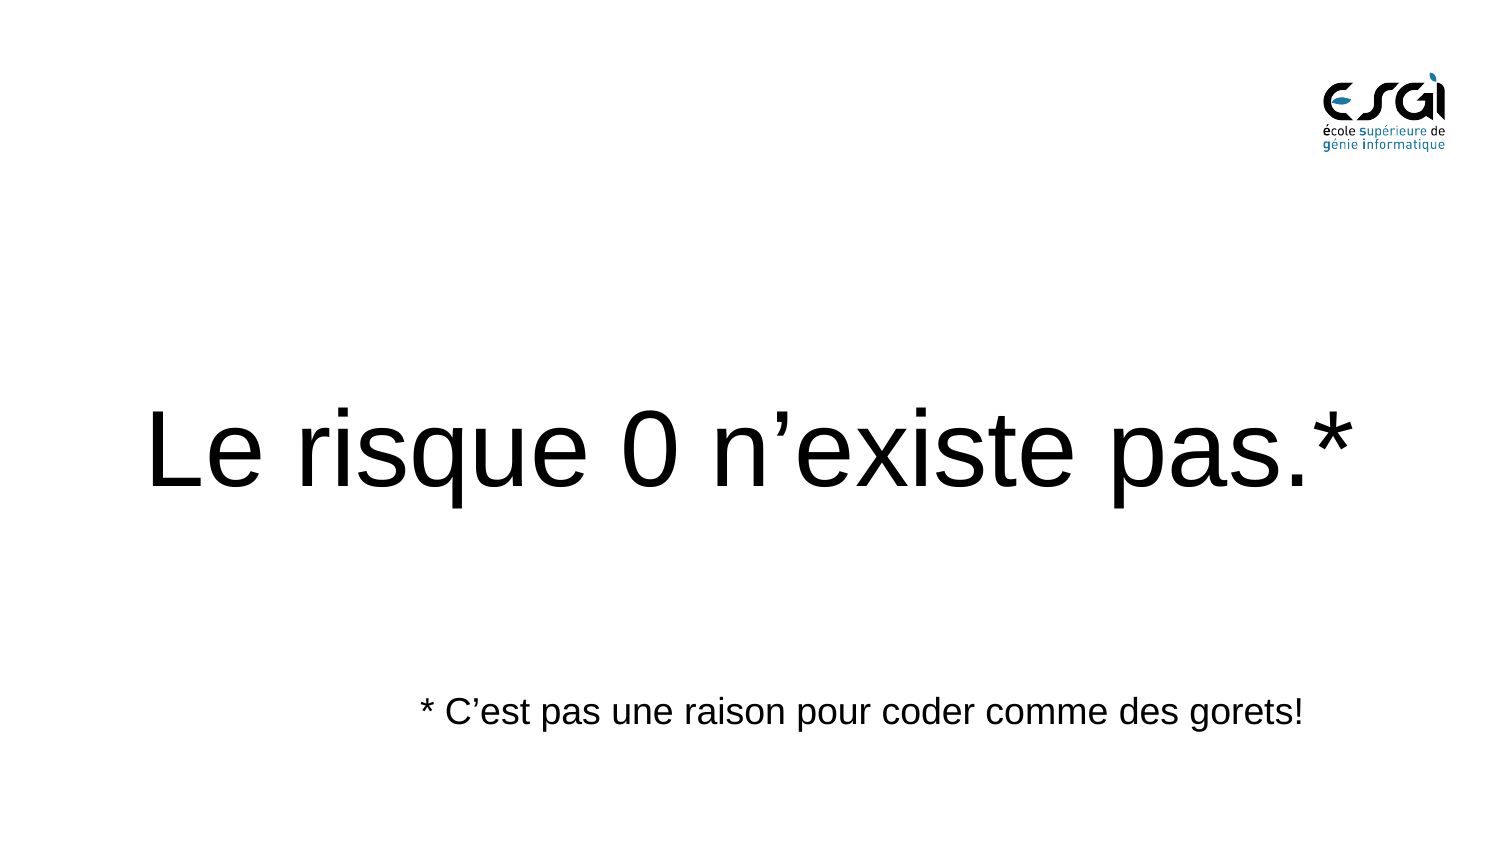

# Le risque 0 n’existe pas.*
* C’est pas une raison pour coder comme des gorets!